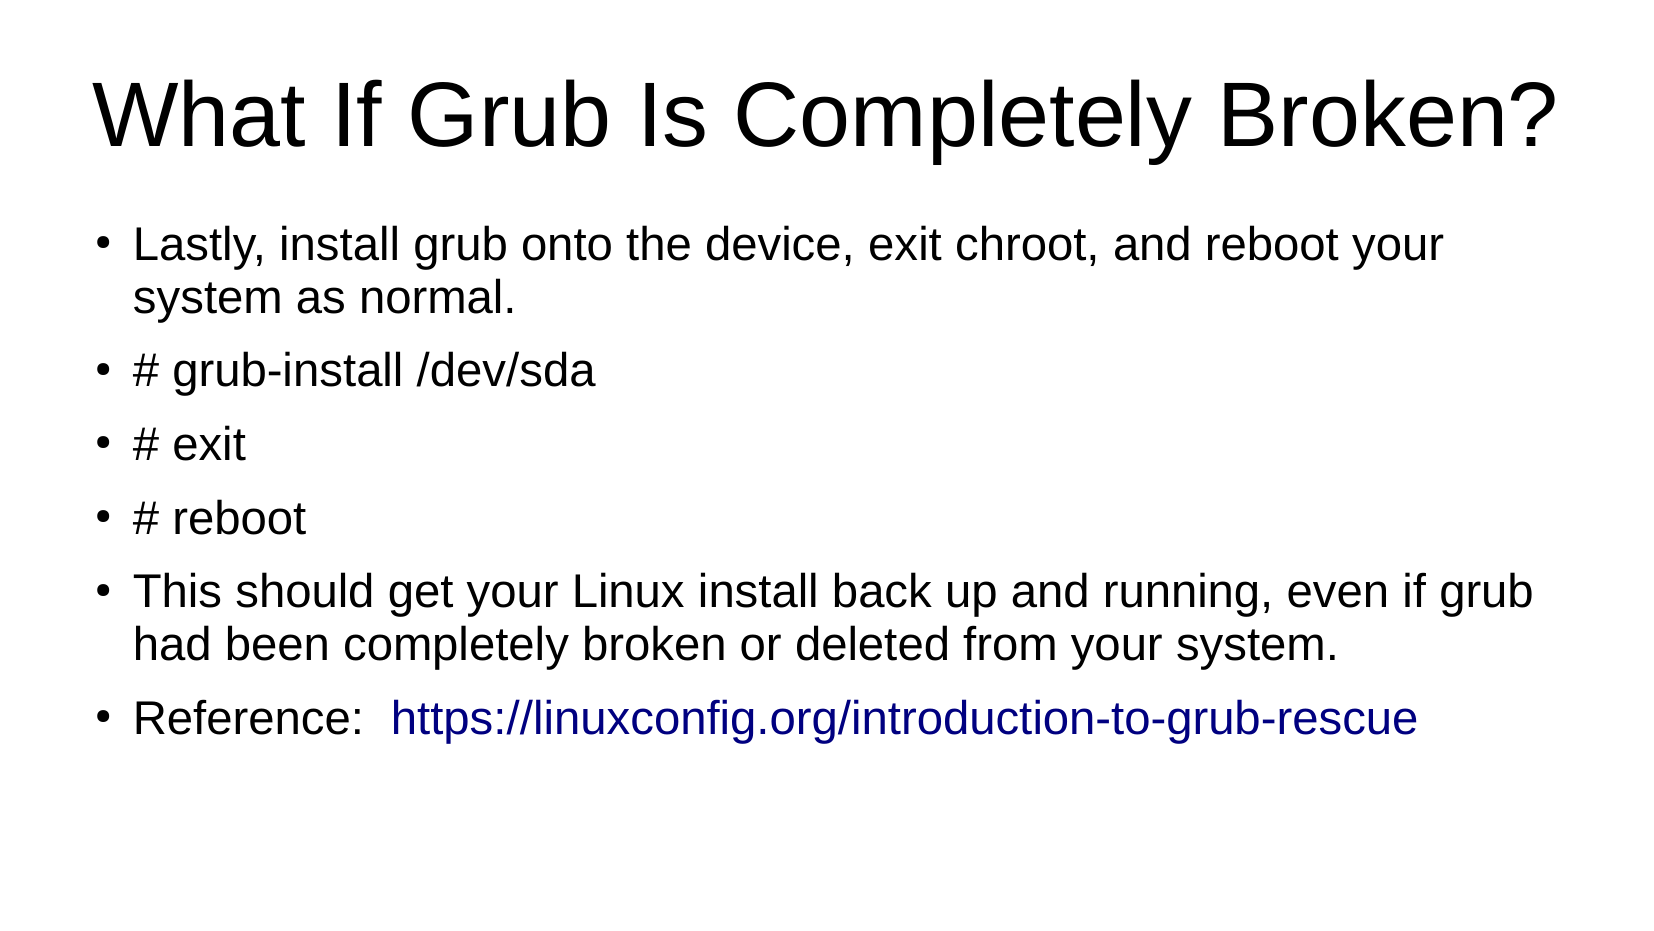

# What If Grub Is Completely Broken?
Lastly, install grub onto the device, exit chroot, and reboot your system as normal.
# grub-install /dev/sda
# exit
# reboot
This should get your Linux install back up and running, even if grub had been completely broken or deleted from your system.
Reference: https://linuxconfig.org/introduction-to-grub-rescue